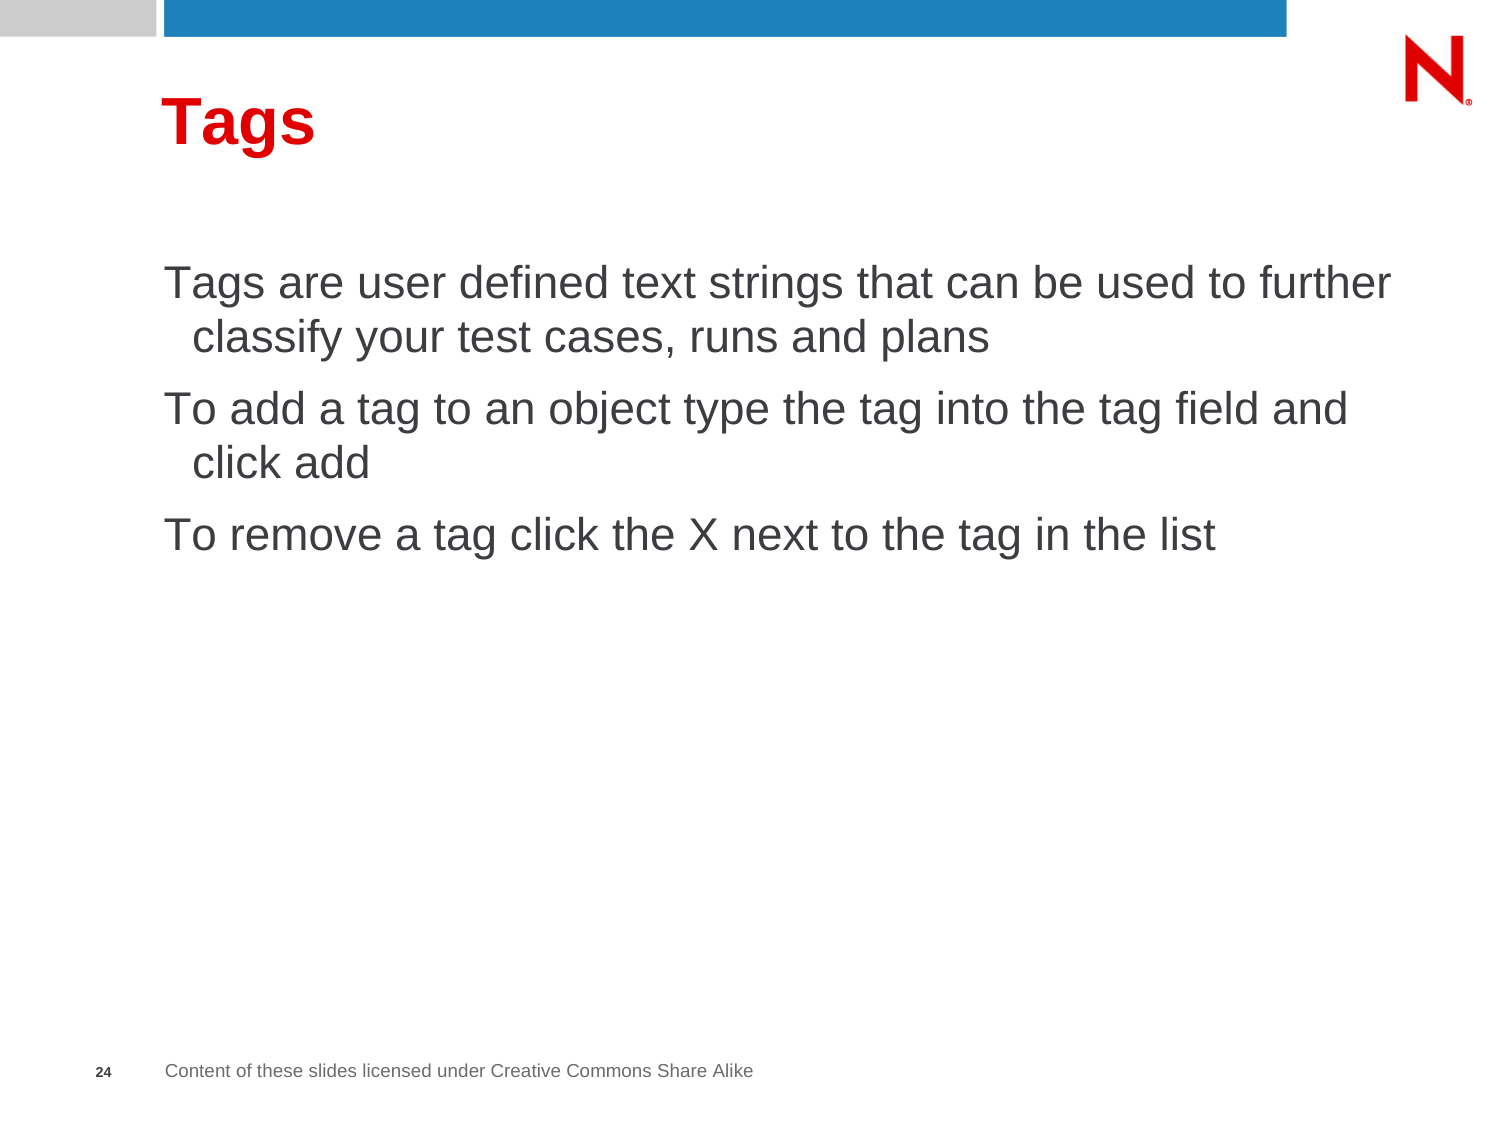

# Tags
Tags are user defined text strings that can be used to further classify your test cases, runs and plans
To add a tag to an object type the tag into the tag field and click add
To remove a tag click the X next to the tag in the list